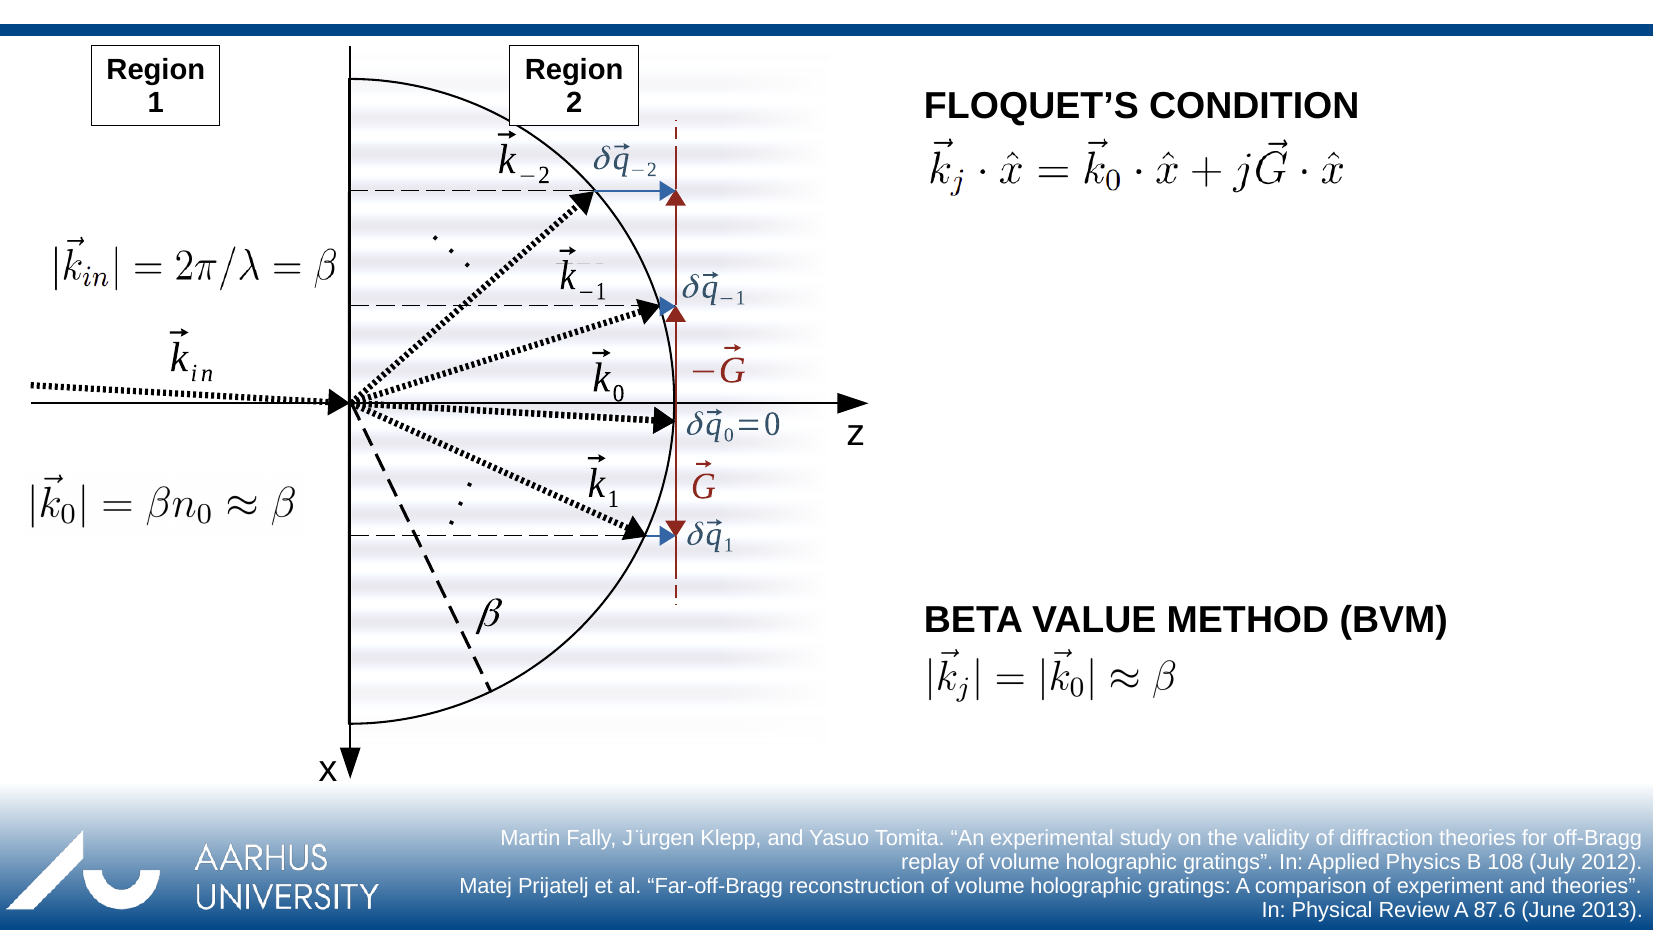

Region
1
Region
2
FLOQUET’S CONDITION
. . .
z
. . .
BETA VALUE METHOD (BVM)
x
Martin Fally, J ̈urgen Klepp, and Yasuo Tomita. “An experimental study on the validity of diffraction theories for off-Bragg replay of volume holographic gratings”. In: Applied Physics B 108 (July 2012).
Matej Prijatelj et al. “Far-off-Bragg reconstruction of volume holographic gratings: A comparison of experiment and theories”. In: Physical Review A 87.6 (June 2013).